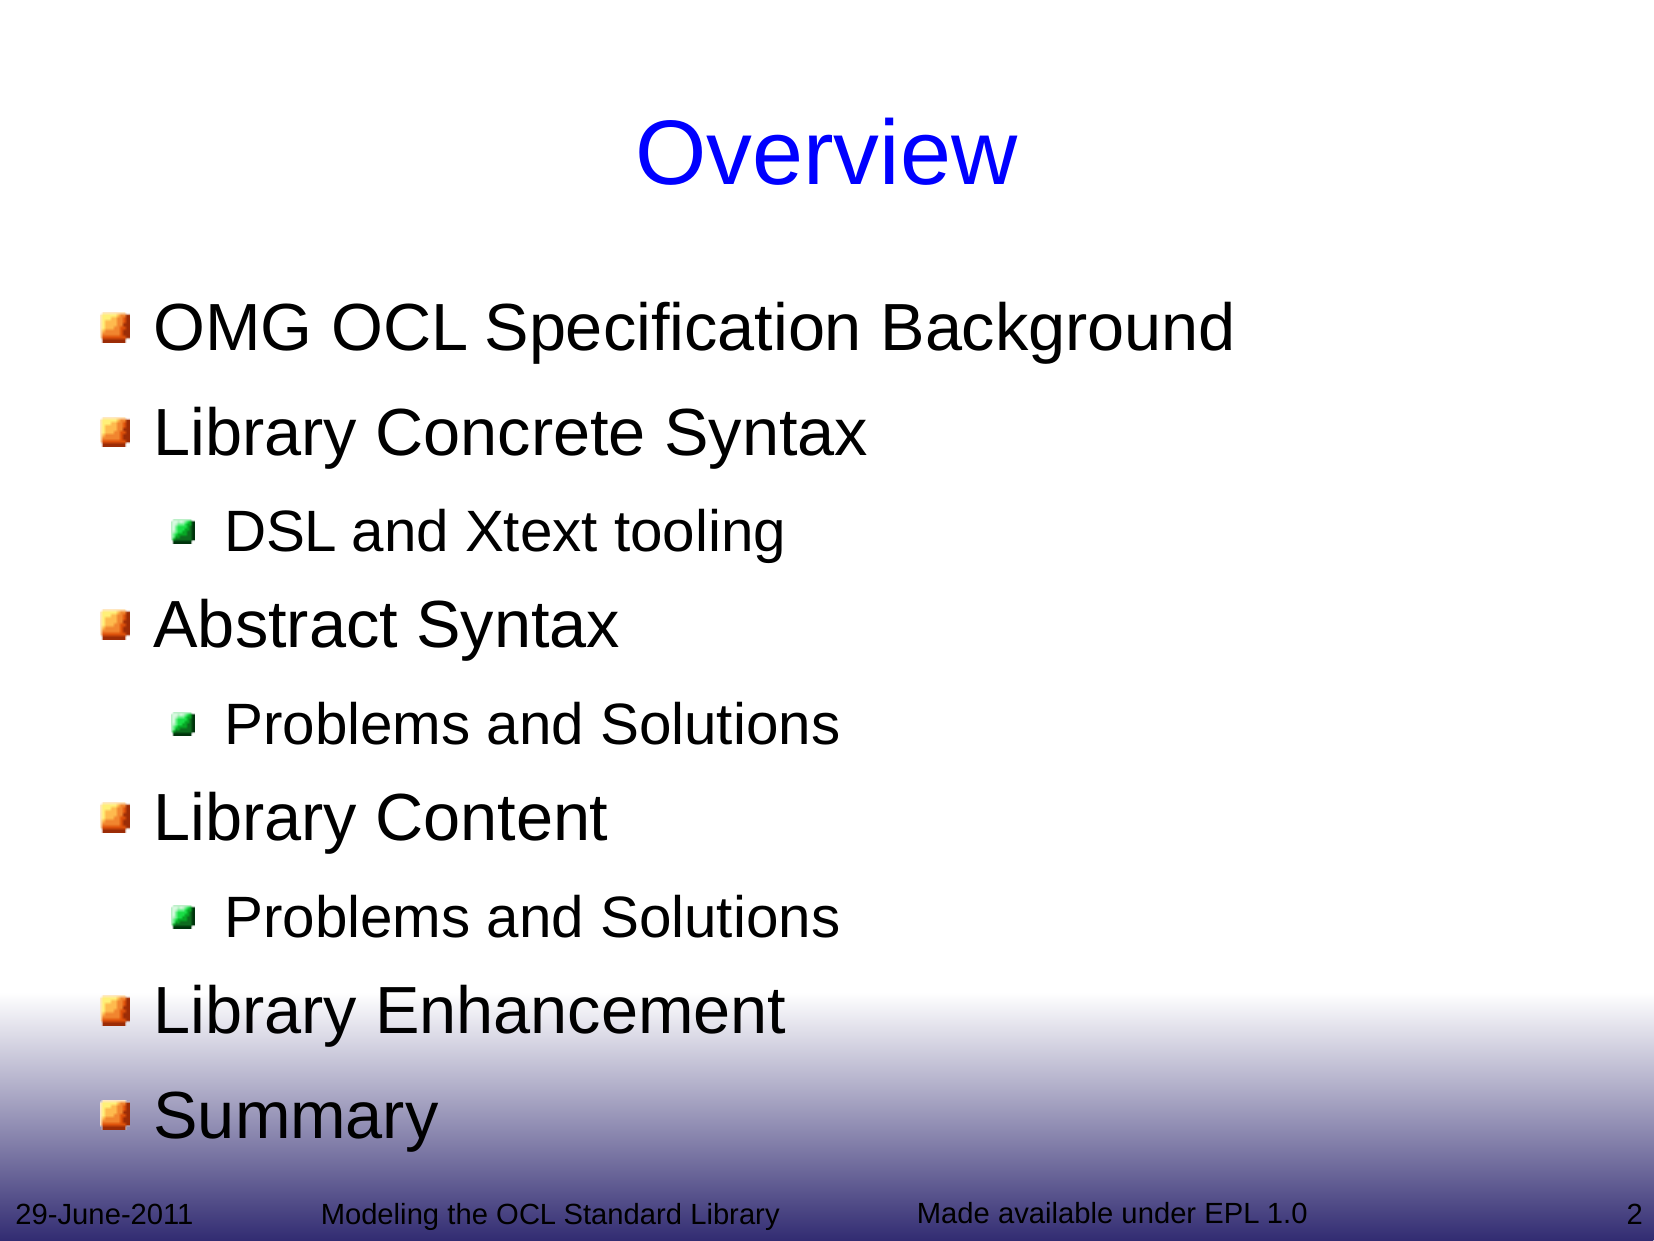

# Overview
OMG OCL Specification Background
Library Concrete Syntax
DSL and Xtext tooling
Abstract Syntax
Problems and Solutions
Library Content
Problems and Solutions
Library Enhancement
Summary
29-June-2011
Modeling the OCL Standard Library
2